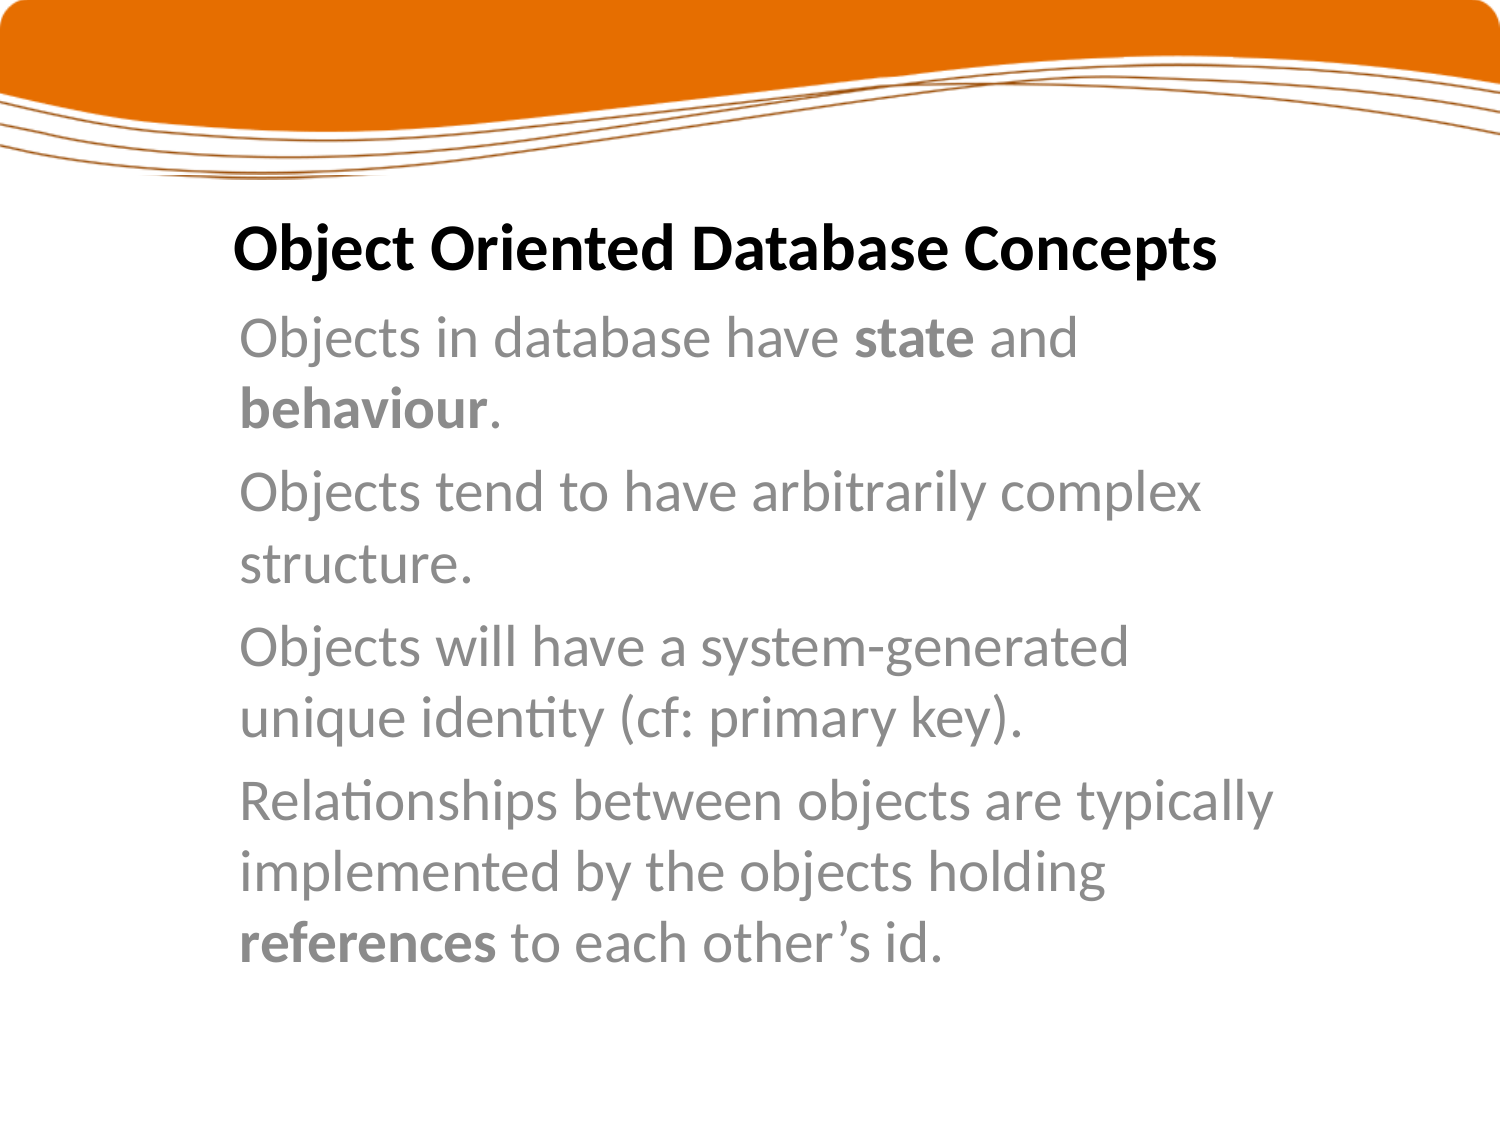

Object Oriented Database Concepts
Objects in database have state and behaviour.
Objects tend to have arbitrarily complex structure.
Objects will have a system-generated unique identity (cf: primary key).
Relationships between objects are typically implemented by the objects holding references to each other’s id.